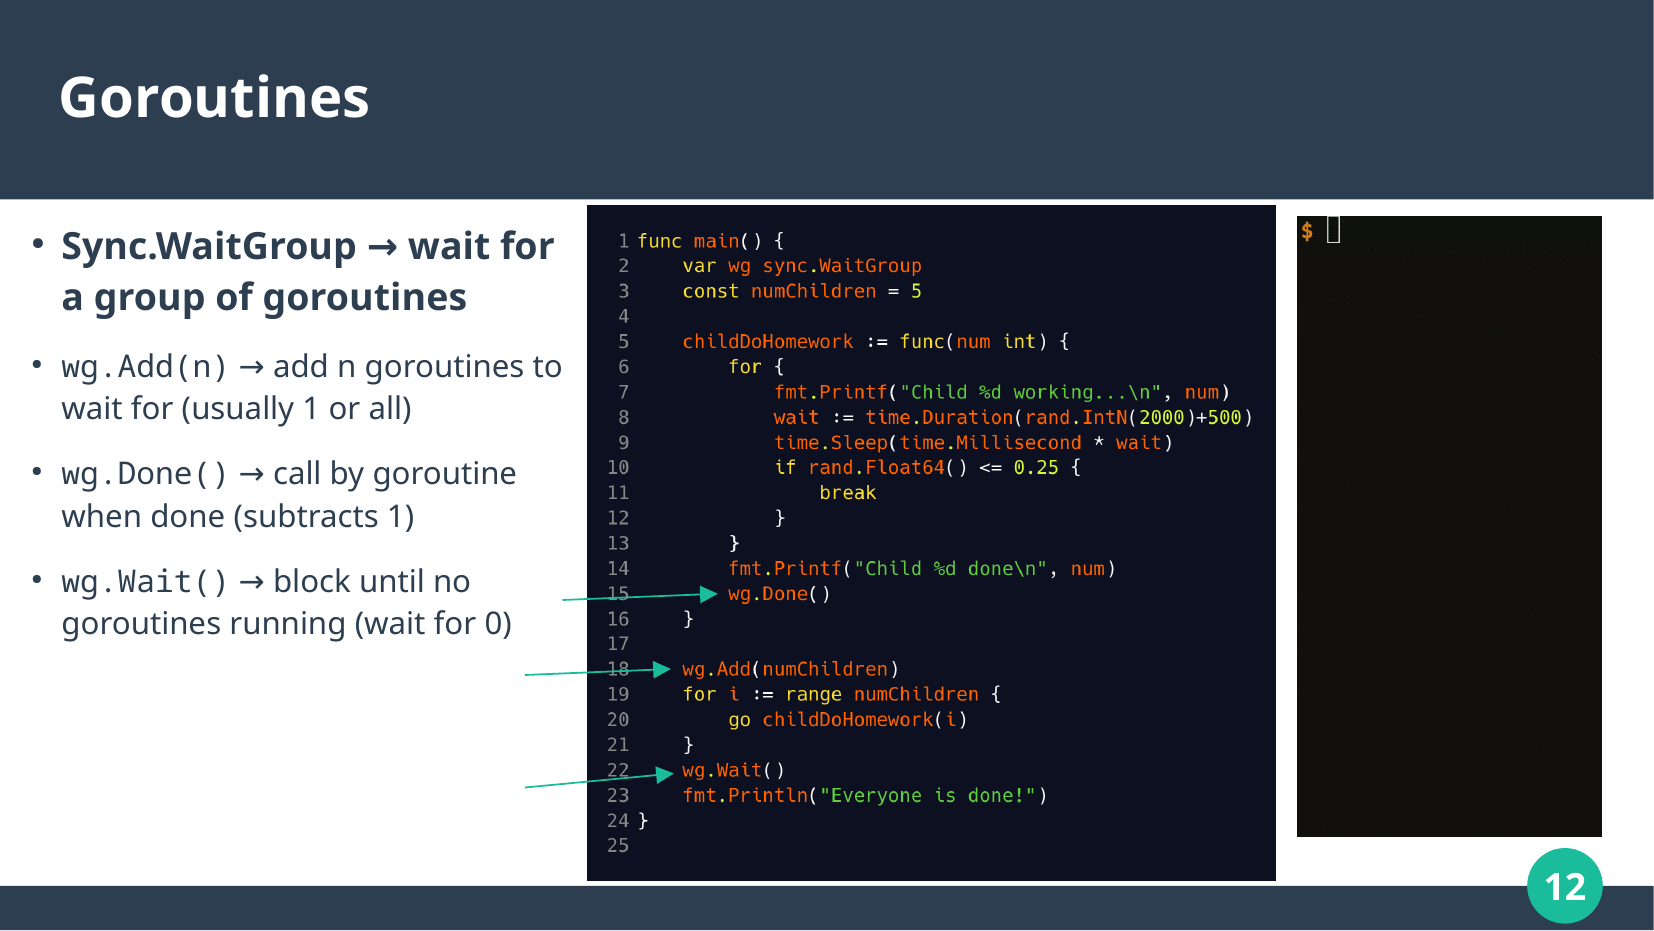

# Goroutines
Sync.WaitGroup → wait for a group of goroutines
wg.Add(n) → add n goroutines to wait for (usually 1 or all)
wg.Done() → call by goroutine when done (subtracts 1)
wg.Wait() → block until no goroutines running (wait for 0)